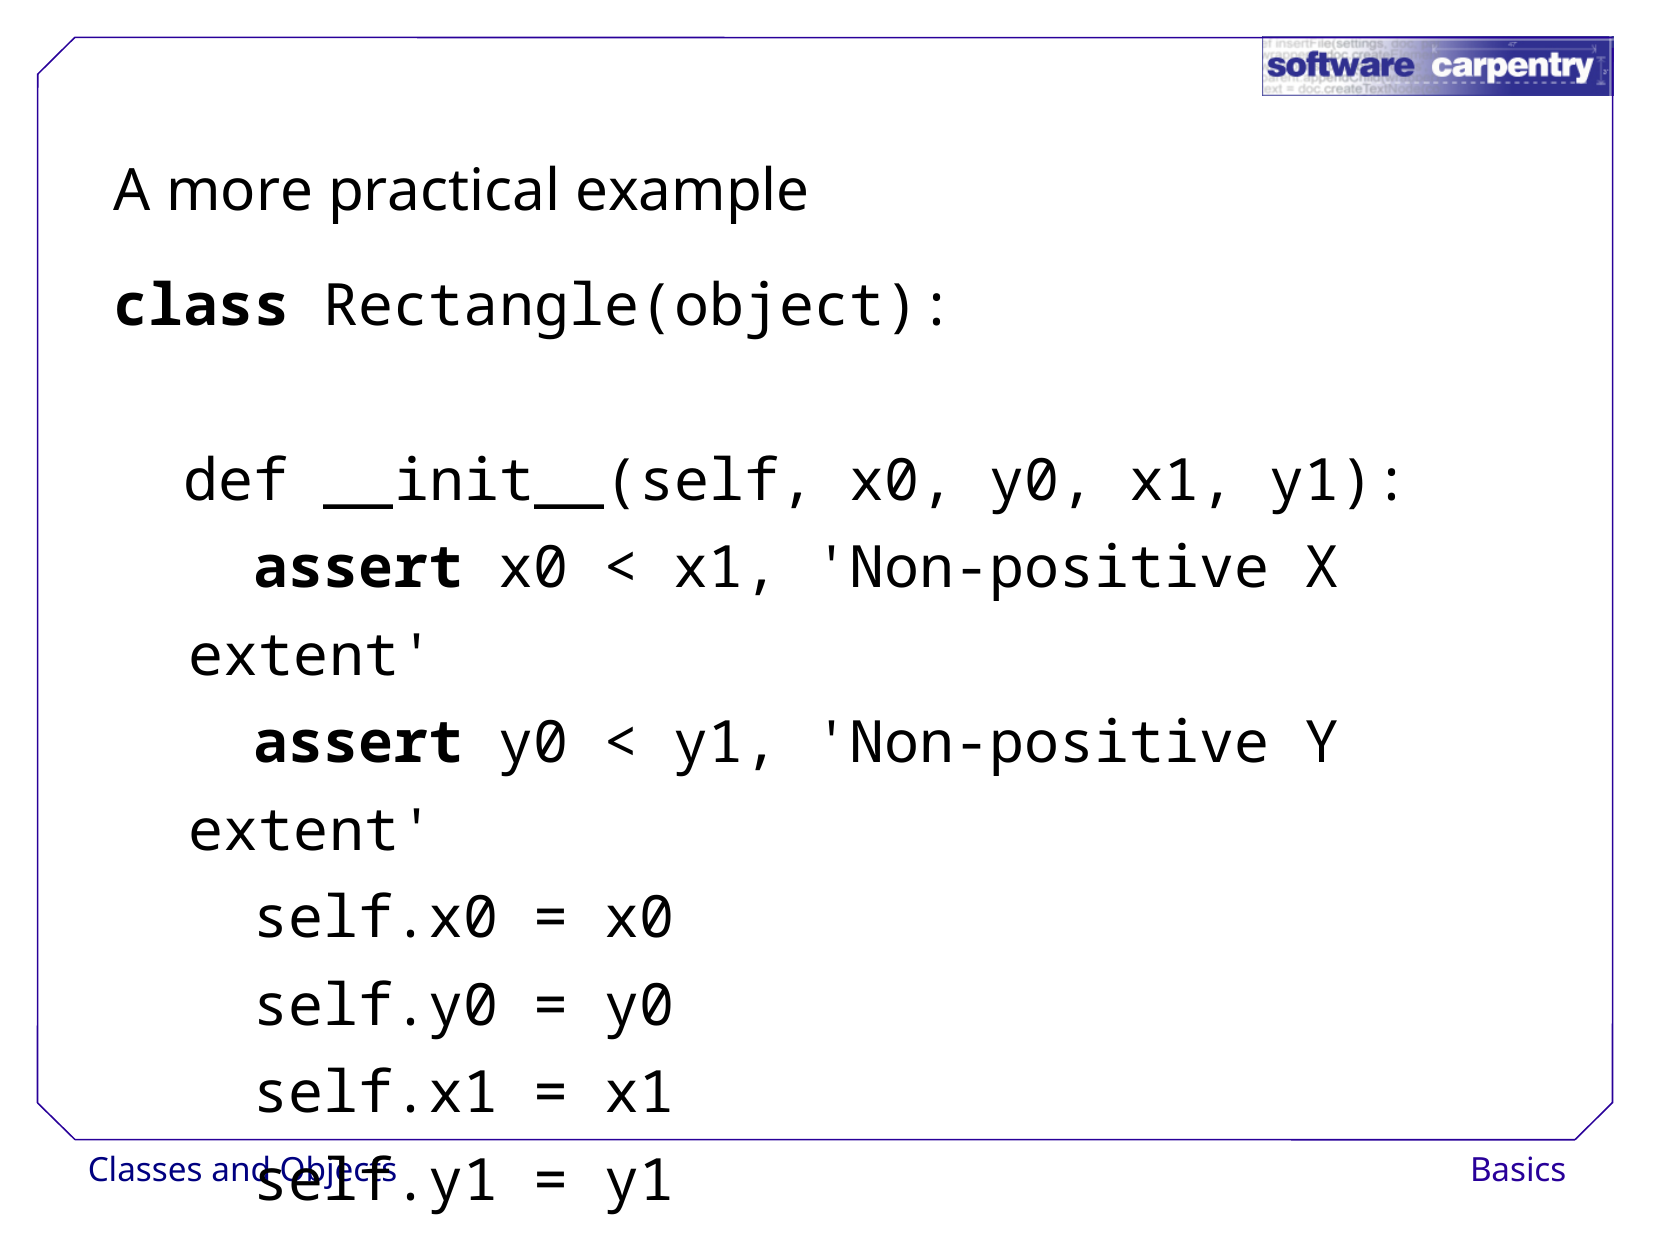

A more practical example
class Rectangle(object):
 def __init__(self, x0, y0, x1, y1):
 assert x0 < x1, 'Non-positive X extent'
 assert y0 < y1, 'Non-positive Y extent'
 self.x0 = x0
 self.y0 = y0
 self.x1 = x1
 self.y1 = y1